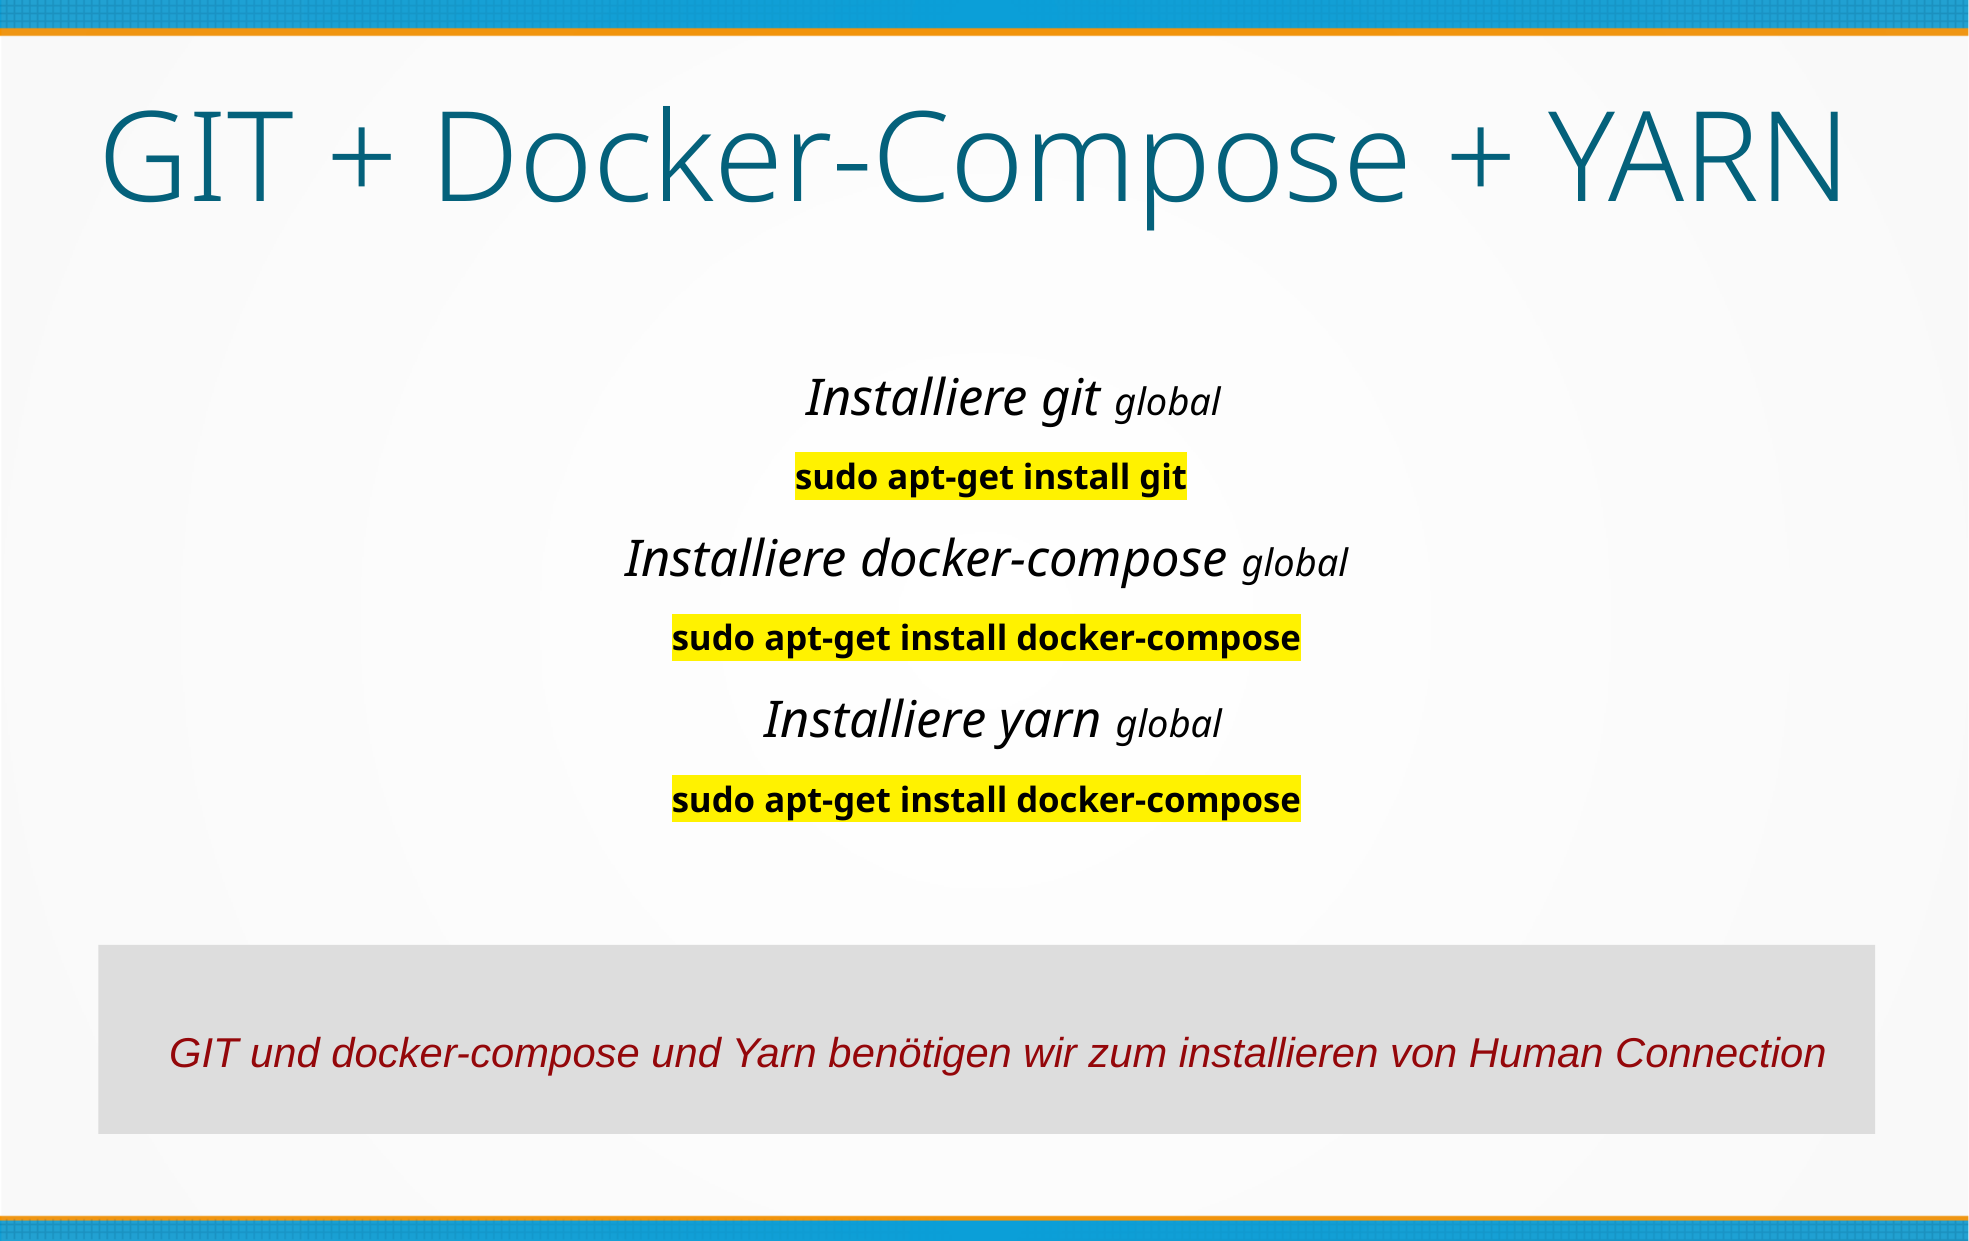

# GIT + Docker-Compose + YARN
Installiere git global
 sudo apt-get install git
Installiere docker-compose global
sudo apt-get install docker-compose
 Installiere yarn global
sudo apt-get install docker-compose
GIT und docker-compose und Yarn benötigen wir zum installieren von Human Connection